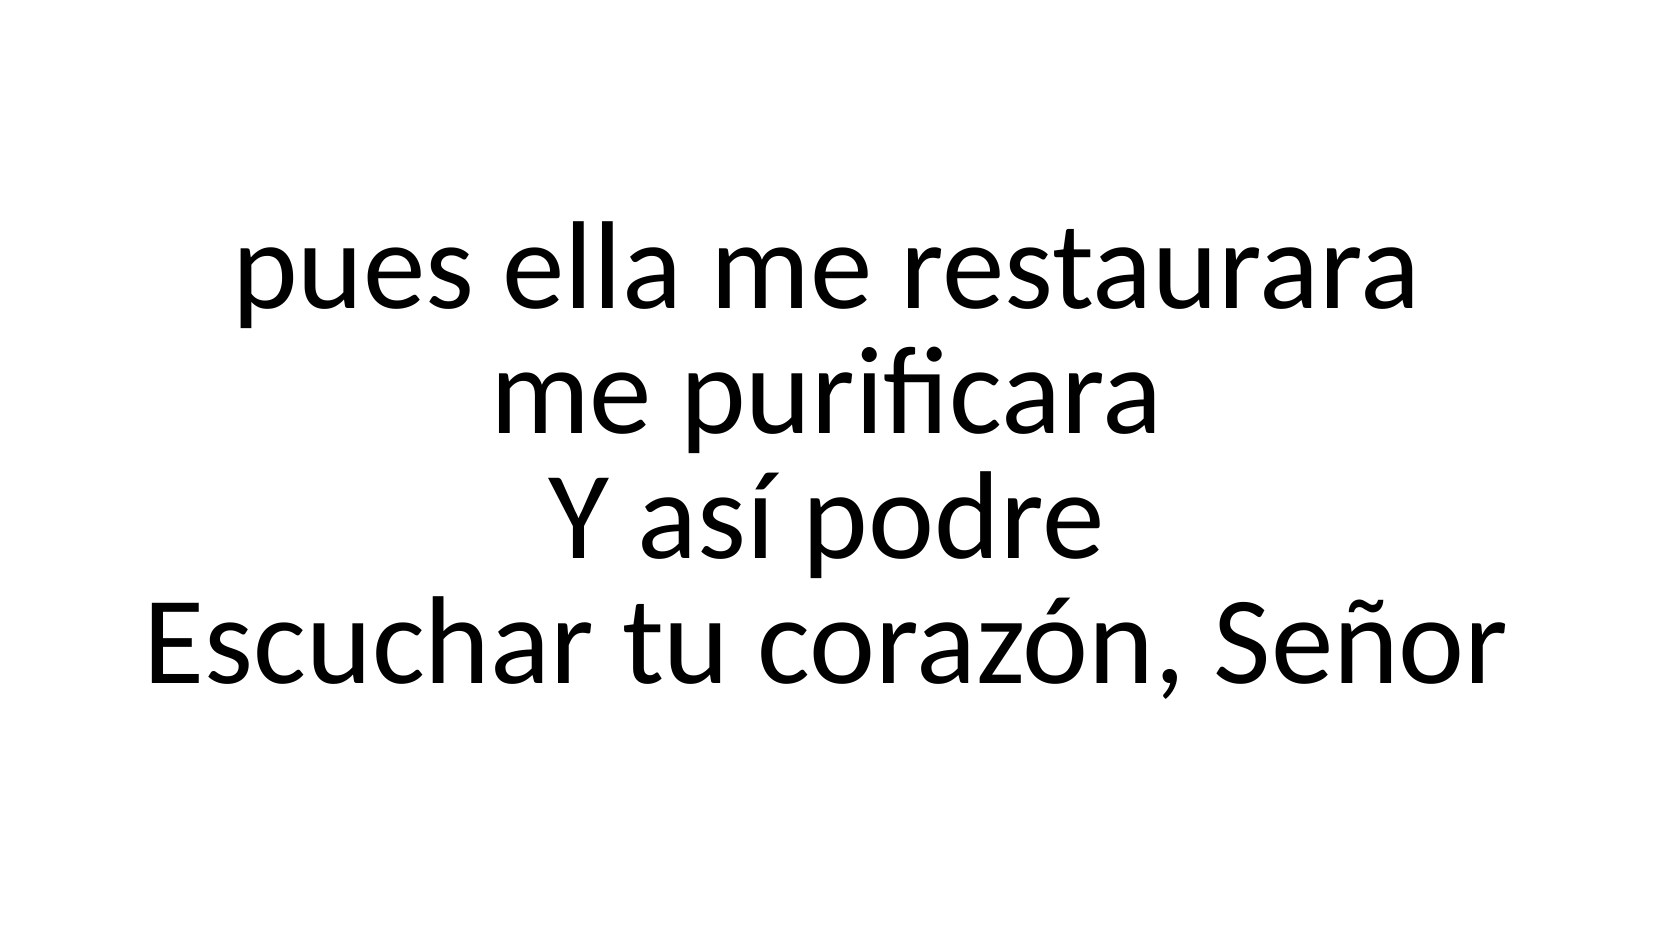

# pues ella me restaurara me purificara Y así podre Escuchar tu corazón, Señor